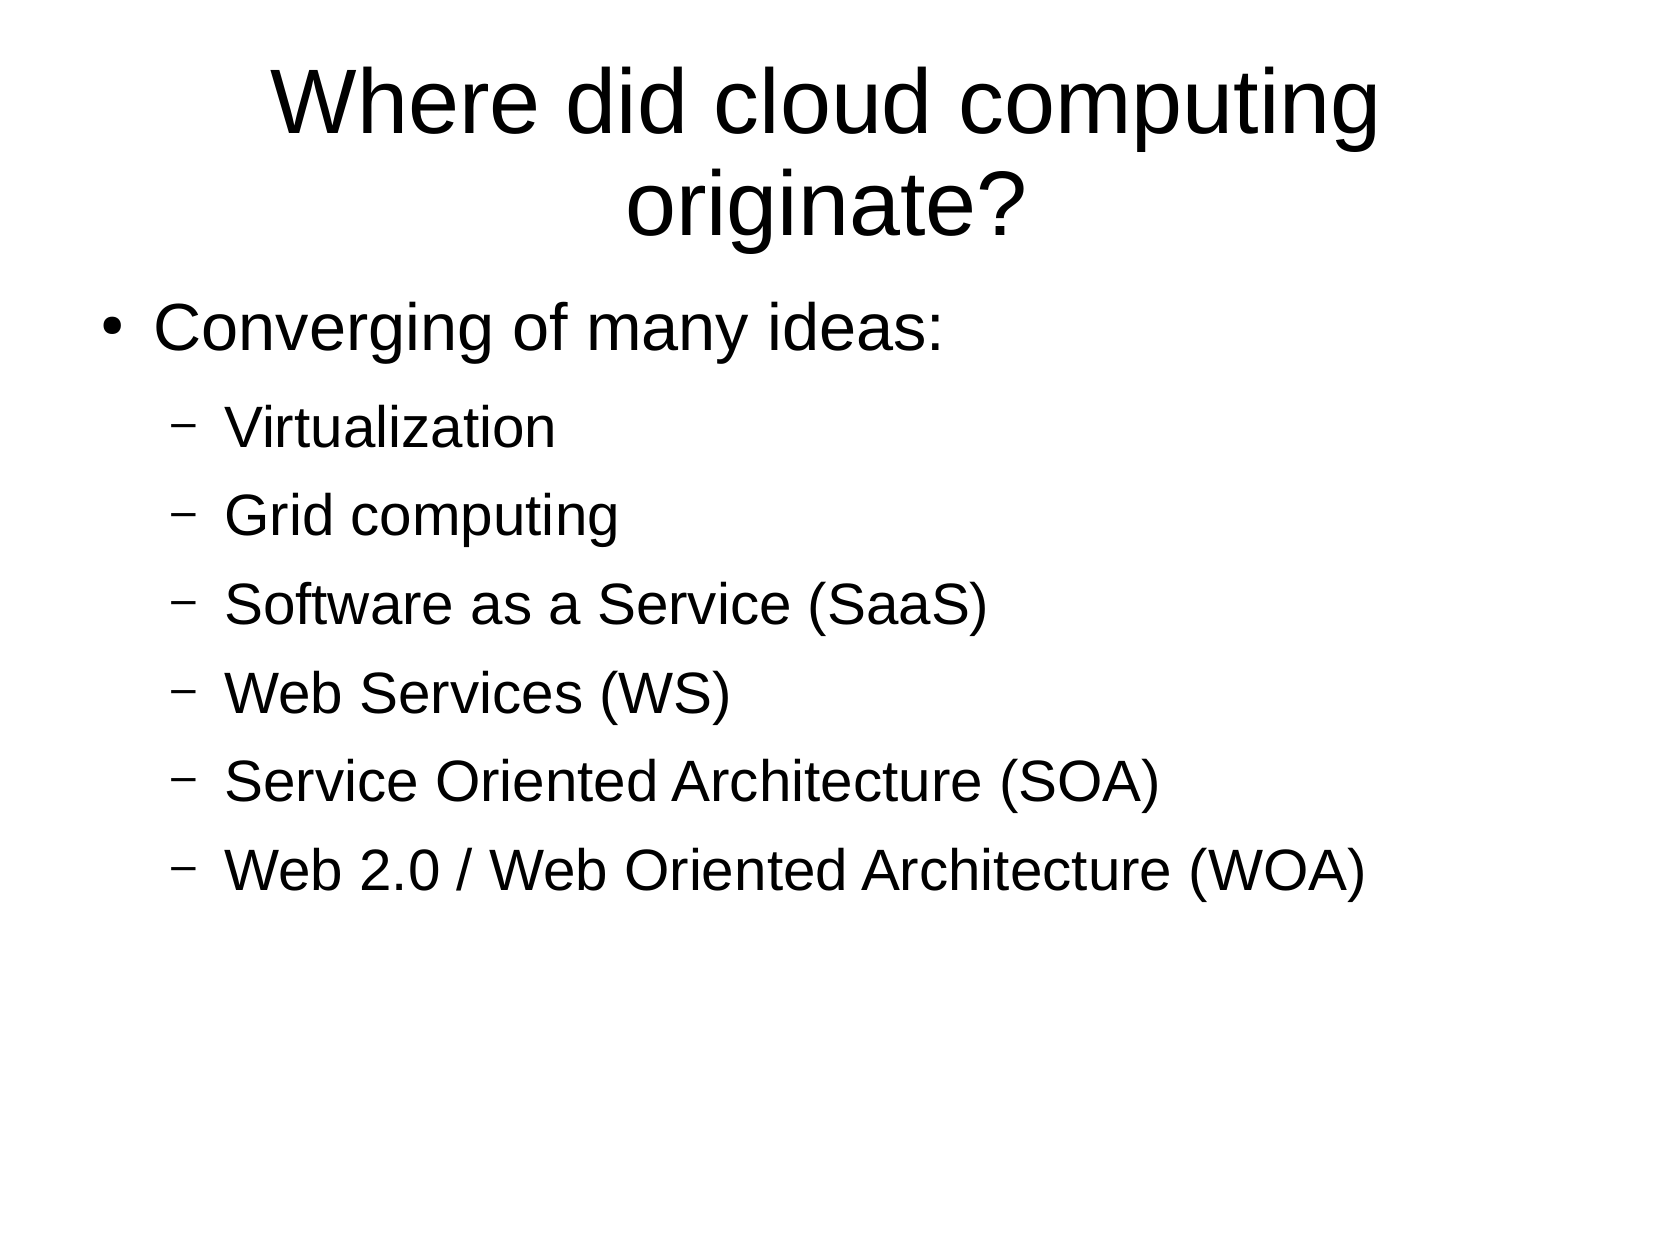

# Where did cloud computing originate?
Converging of many ideas:
Virtualization
Grid computing
Software as a Service (SaaS)
Web Services (WS)
Service Oriented Architecture (SOA)
Web 2.0 / Web Oriented Architecture (WOA)